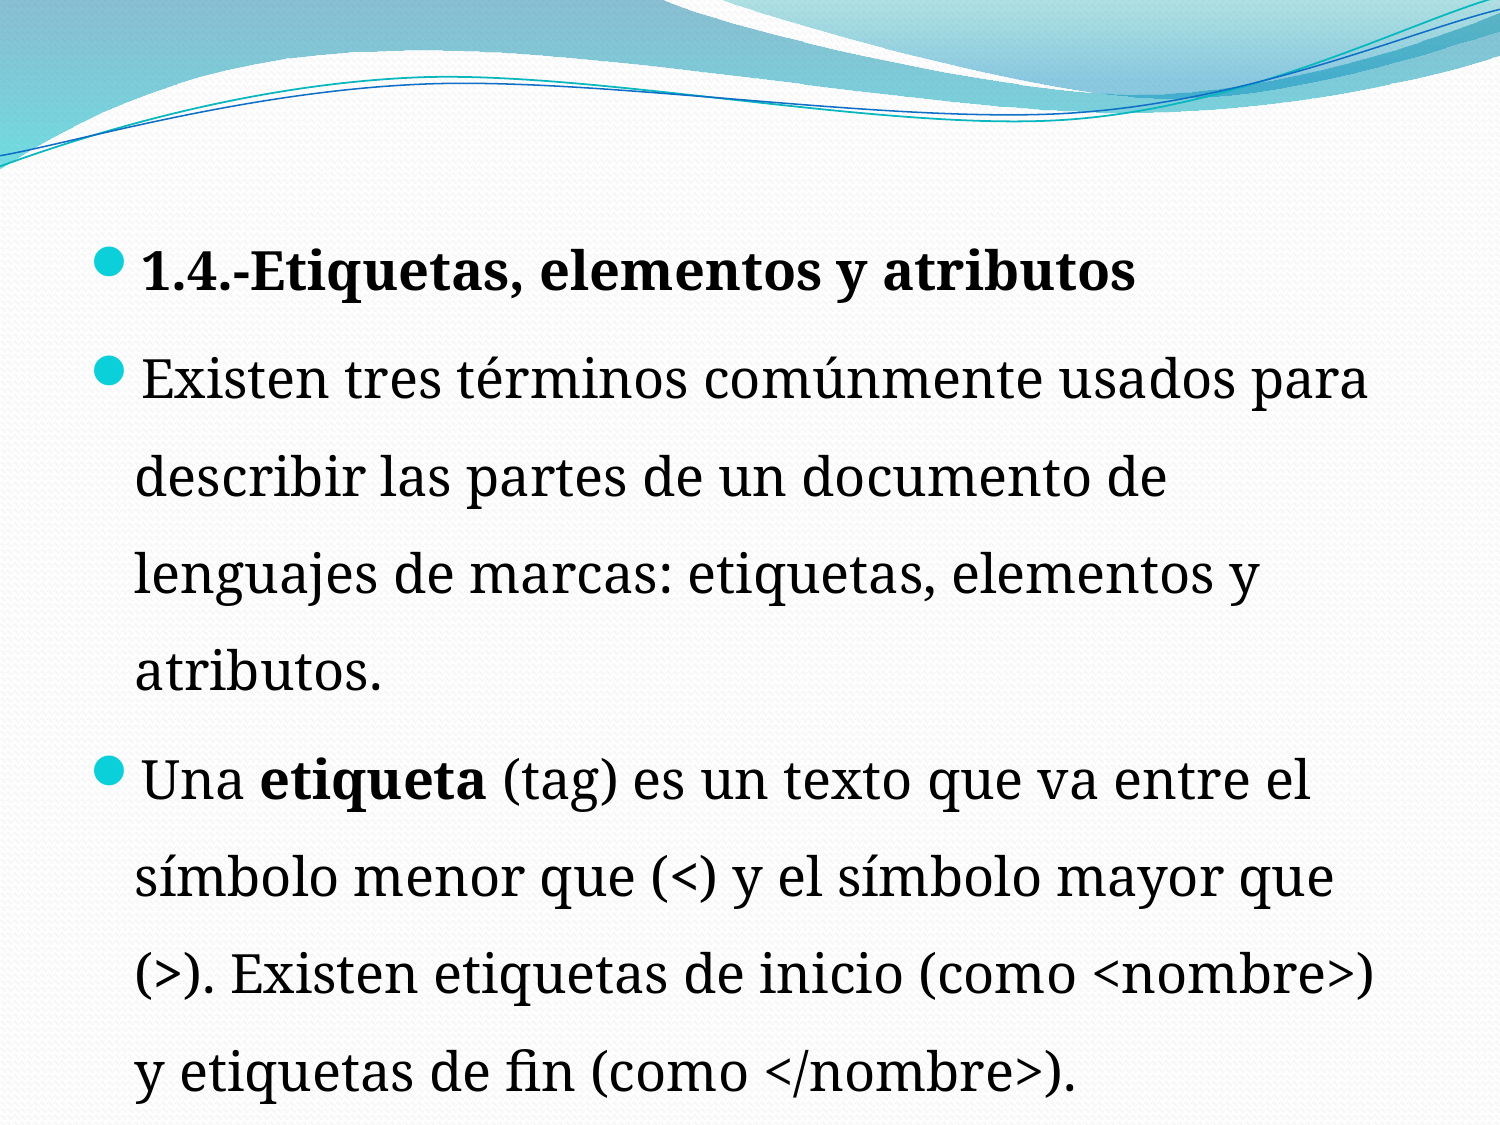

# 1.4.-Etiquetas, elementos y atributos
Existen tres términos comúnmente usados para describir las partes de un documento de lenguajes de marcas: etiquetas, elementos y atributos.
Una etiqueta (tag) es un texto que va entre el símbolo menor que (<) y el símbolo mayor que (>). Existen etiquetas de inicio (como <nombre>) y etiquetas de fin (como </nombre>).